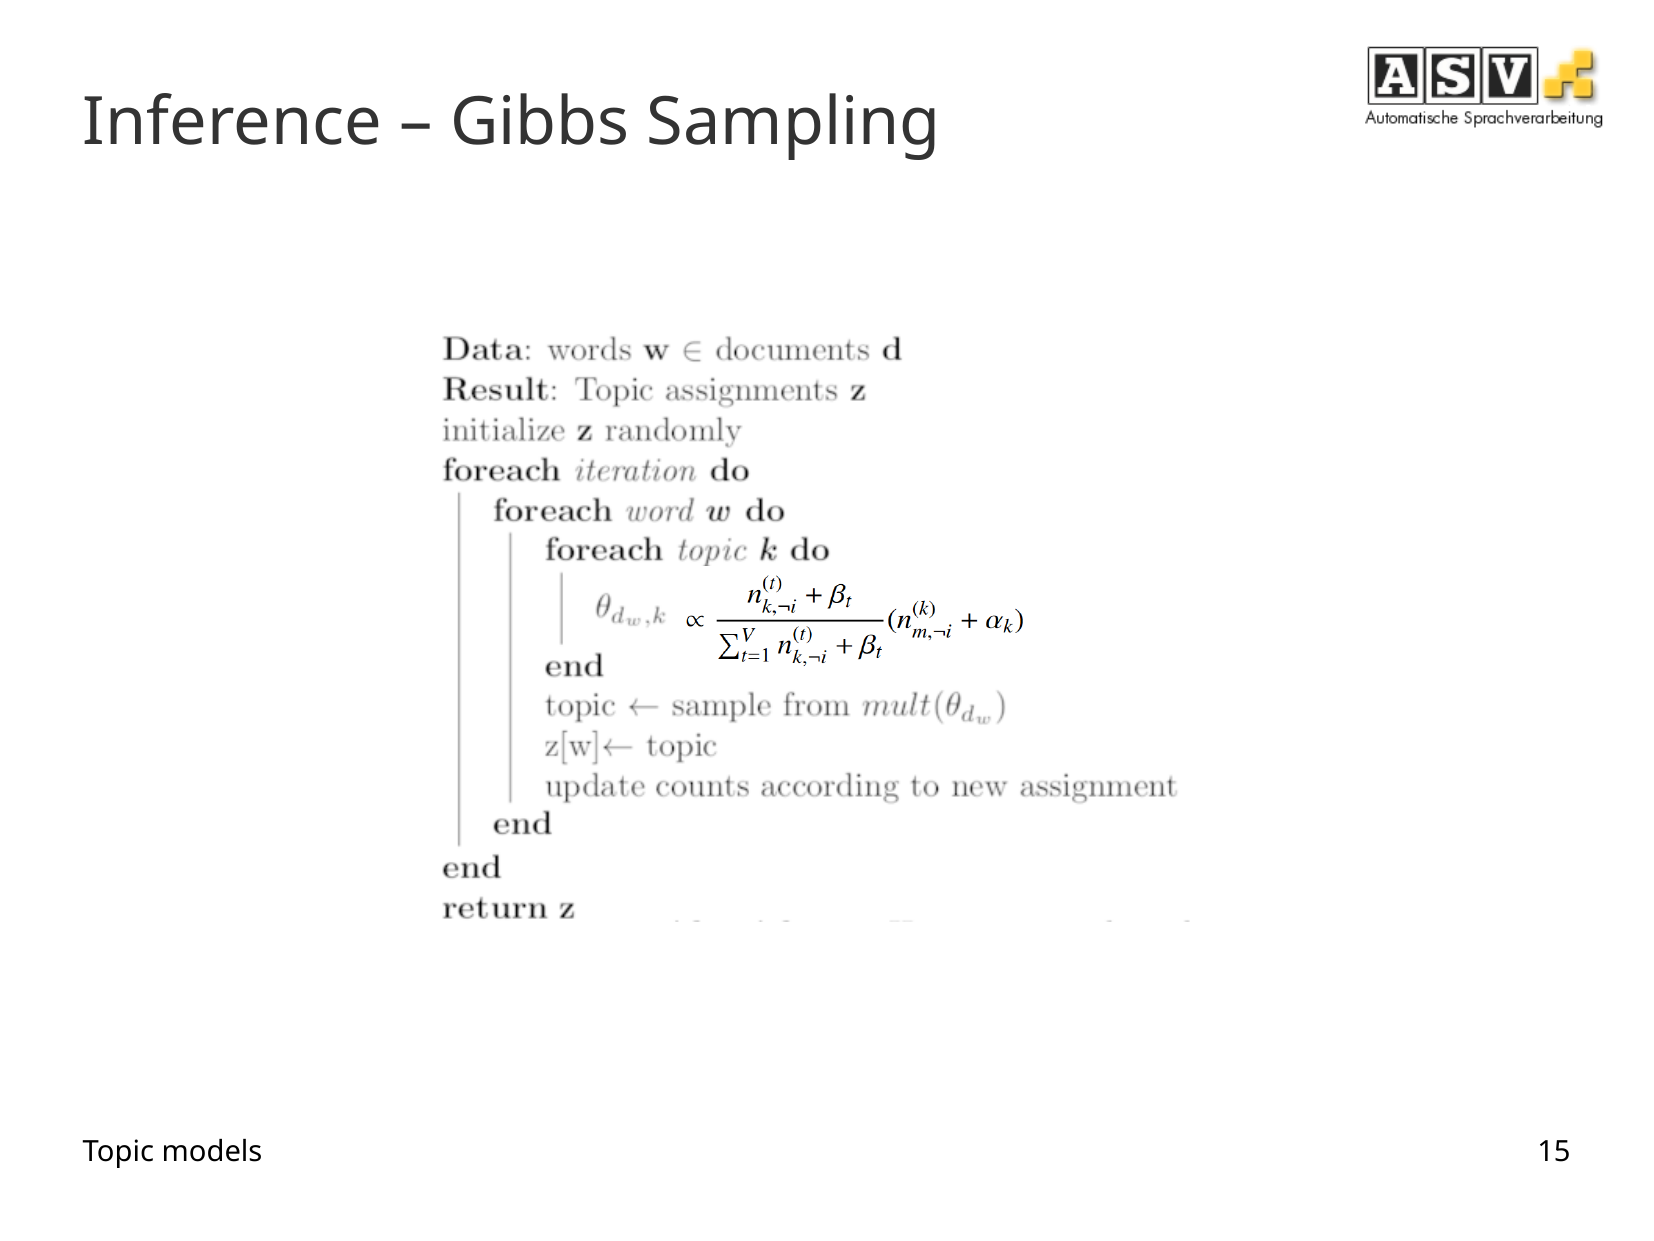

# Inference – Gibbs Sampling
Topic models
15